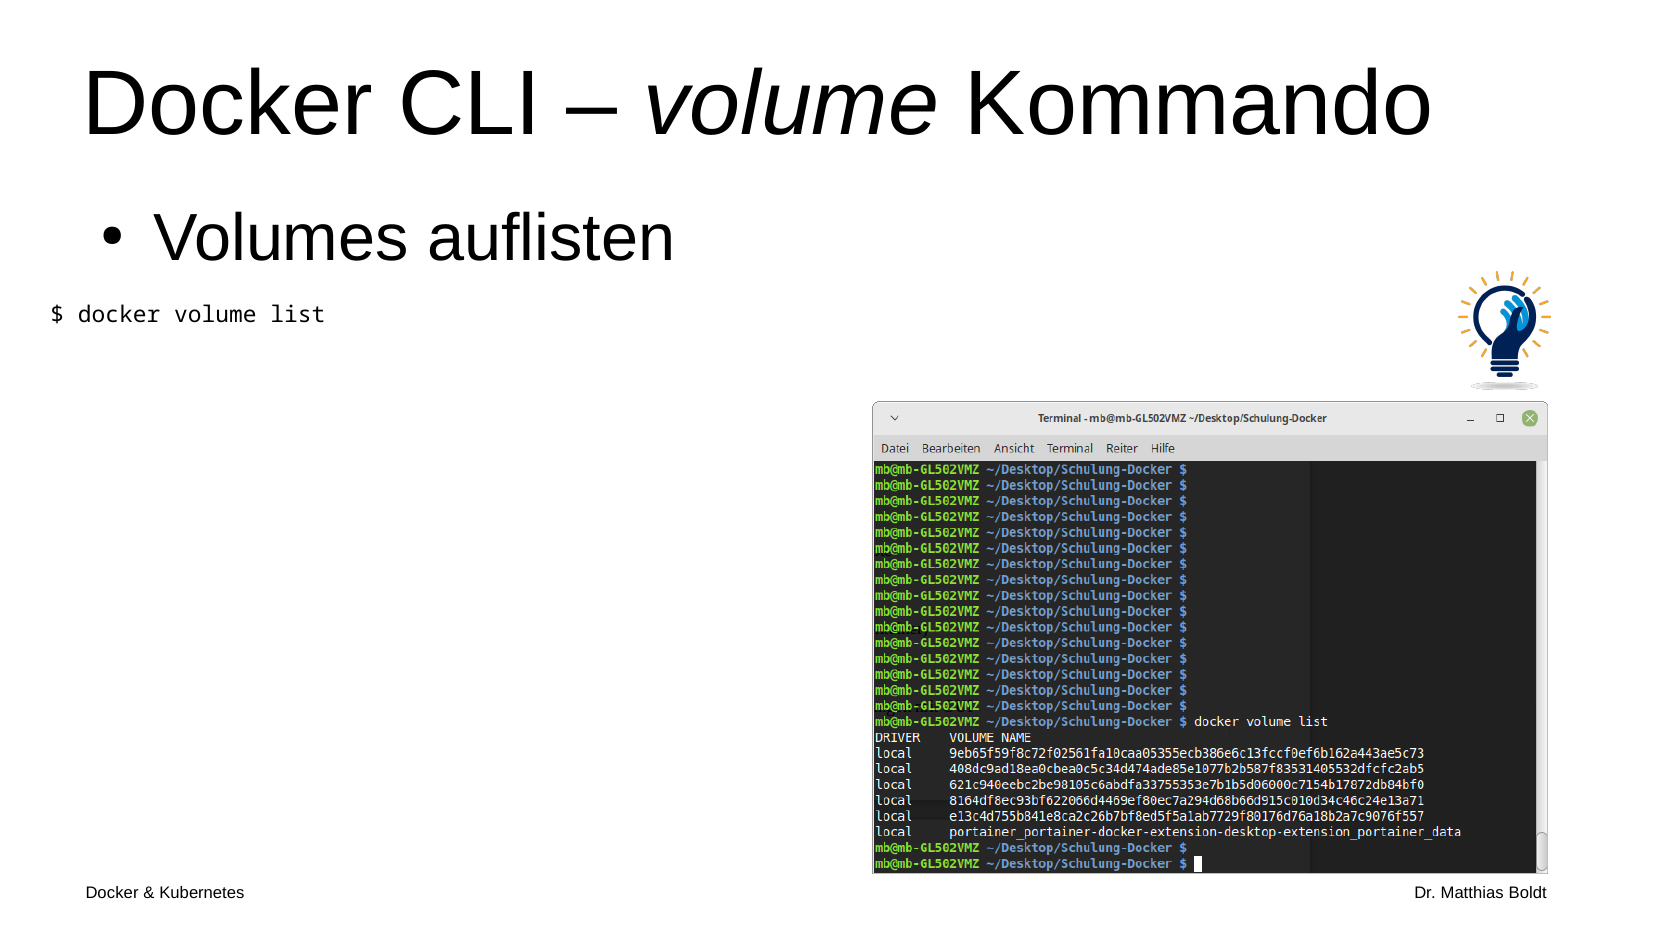

# Docker CLI – volume Kommando
Volumes auflisten
$ docker volume list
Docker & Kubernetes																Dr. Matthias Boldt